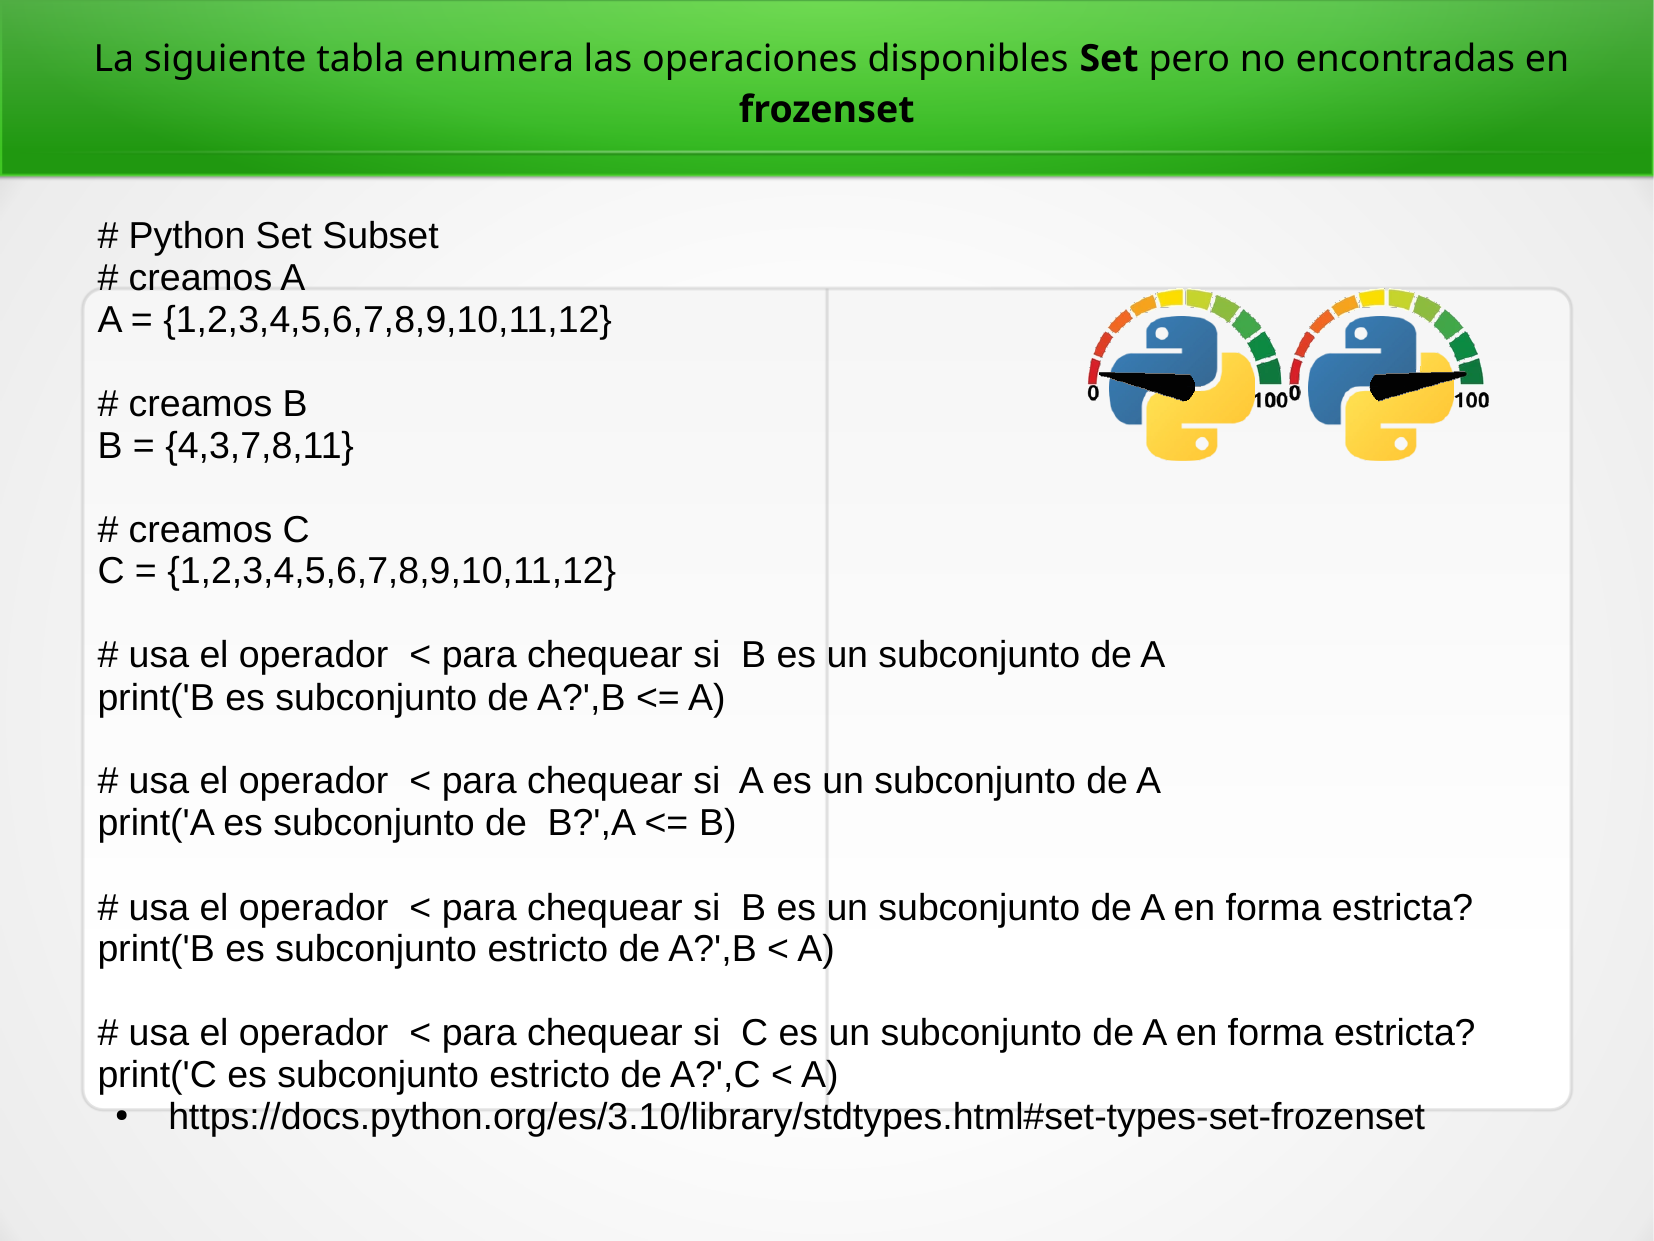

# La siguiente tabla enumera las operaciones disponibles Set pero no encontradas en frozenset
# Python Set Subset
# creamos A
A = {1,2,3,4,5,6,7,8,9,10,11,12}
# creamos B
B = {4,3,7,8,11}
# creamos C
C = {1,2,3,4,5,6,7,8,9,10,11,12}
# usa el operador < para chequear si B es un subconjunto de A
print('B es subconjunto de A?',B <= A)
# usa el operador < para chequear si A es un subconjunto de A
print('A es subconjunto de B?',A <= B)
# usa el operador < para chequear si B es un subconjunto de A en forma estricta?
print('B es subconjunto estricto de A?',B < A)
# usa el operador < para chequear si C es un subconjunto de A en forma estricta?
print('C es subconjunto estricto de A?',C < A)
https://docs.python.org/es/3.10/library/stdtypes.html#set-types-set-frozenset
s & = t
return set s manteniendo solo los elementos que también se encuentran en t